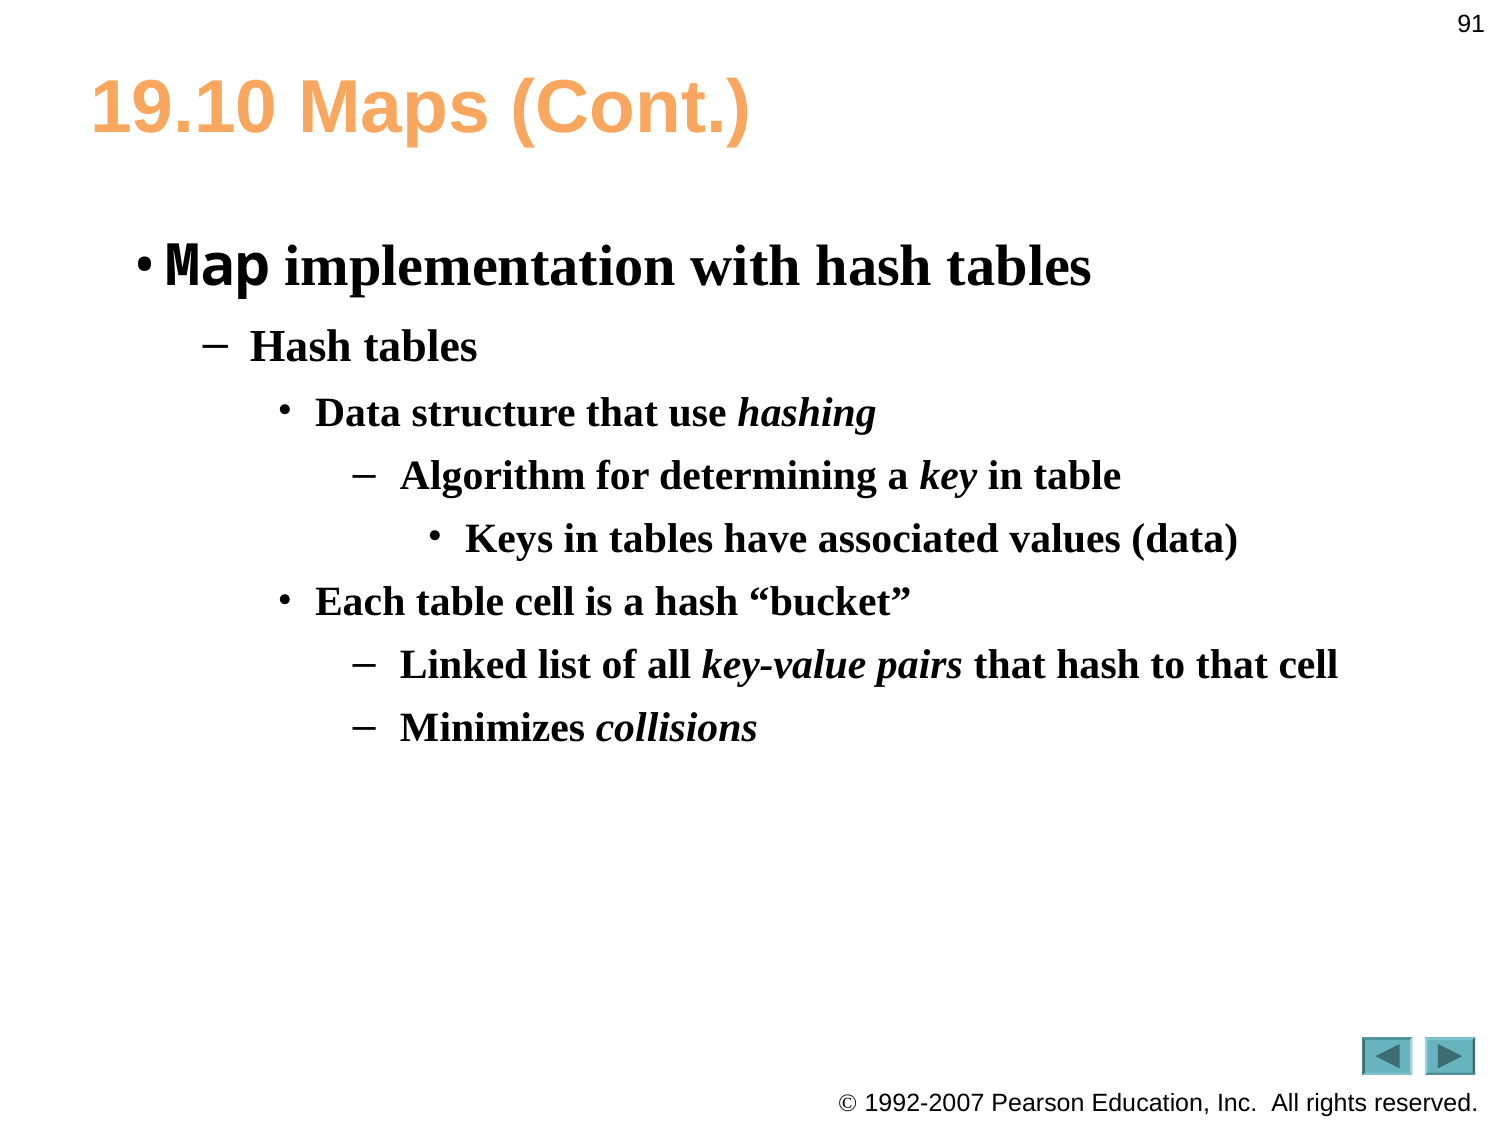

# 19.10 Maps (Cont.)
Map implementation with hash tables
Hash tables
Data structure that use hashing
Algorithm for determining a key in table
Keys in tables have associated values (data)
Each table cell is a hash “bucket”
Linked list of all key-value pairs that hash to that cell
Minimizes collisions